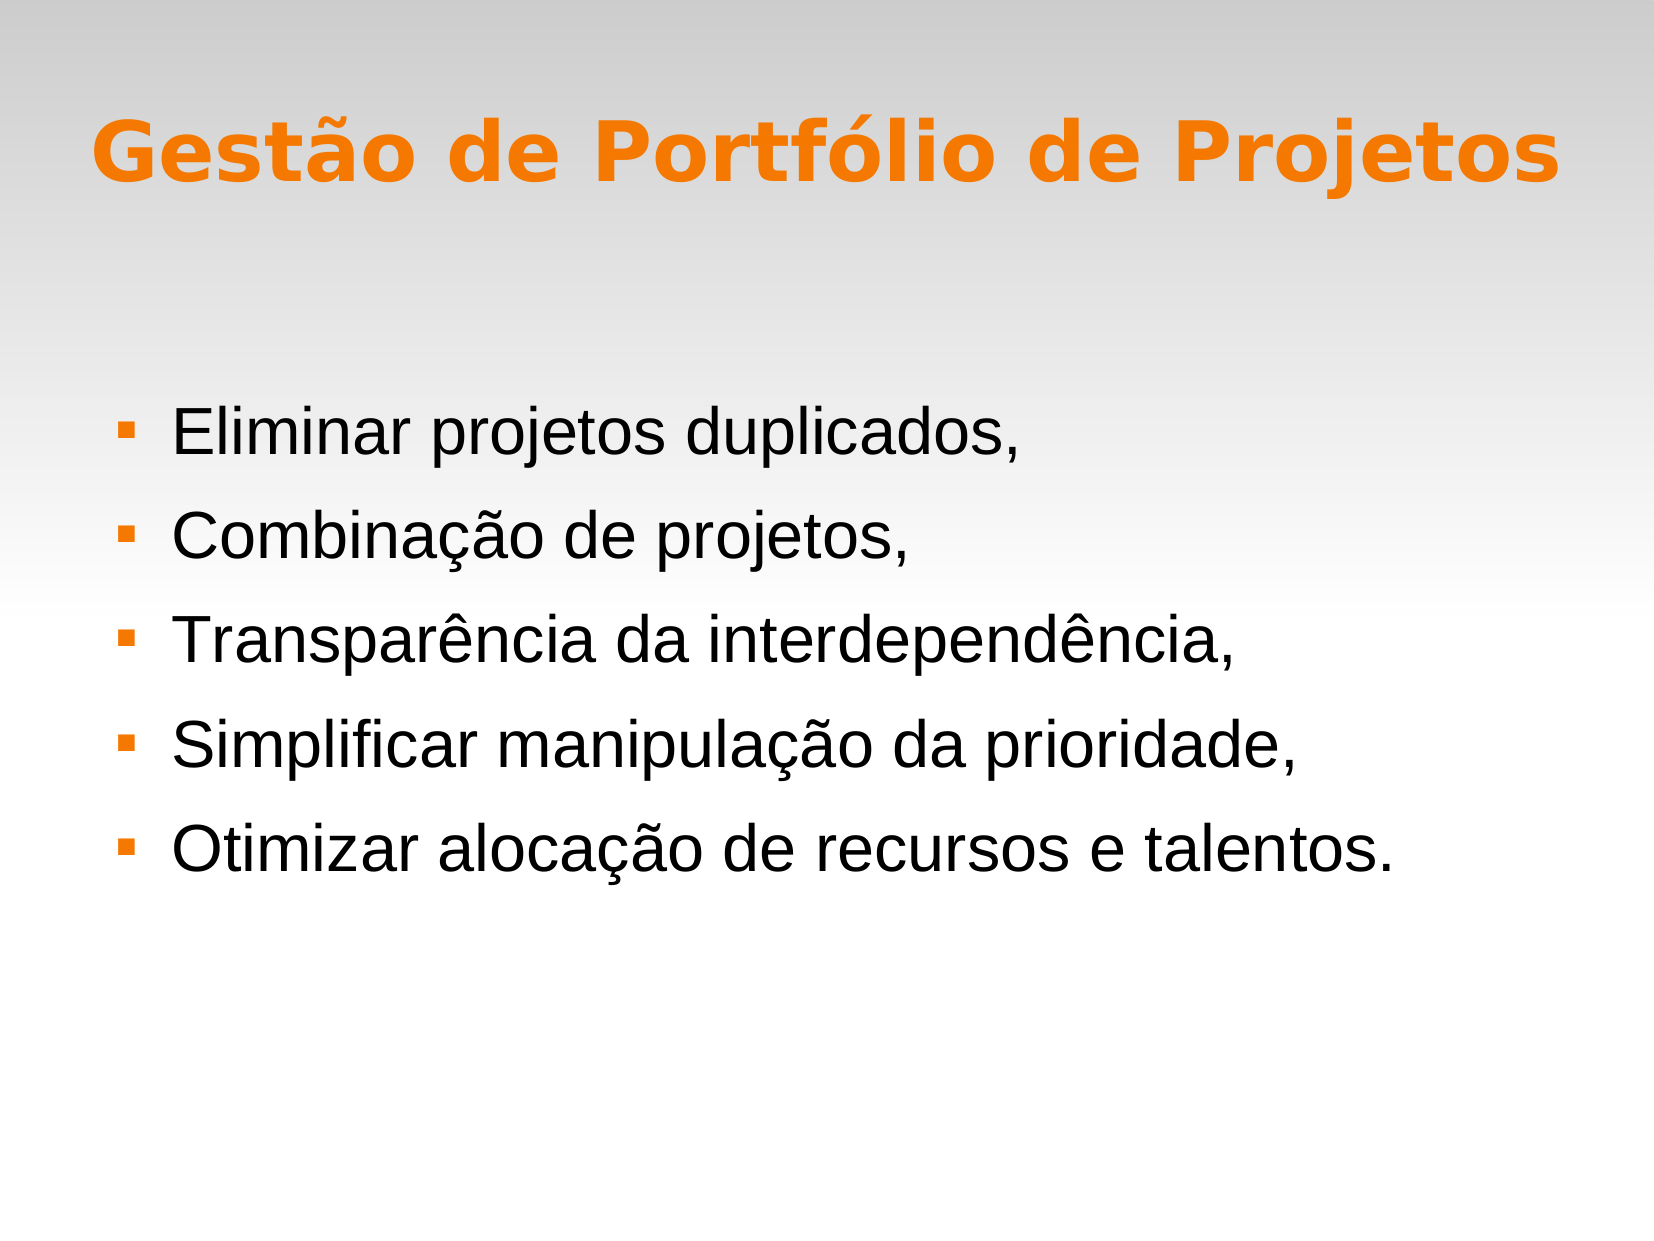

# Gestão de Portfólio de Projetos
Eliminar projetos duplicados,
Combinação de projetos,
Transparência da interdependência,
Simplificar manipulação da prioridade,
Otimizar alocação de recursos e talentos.